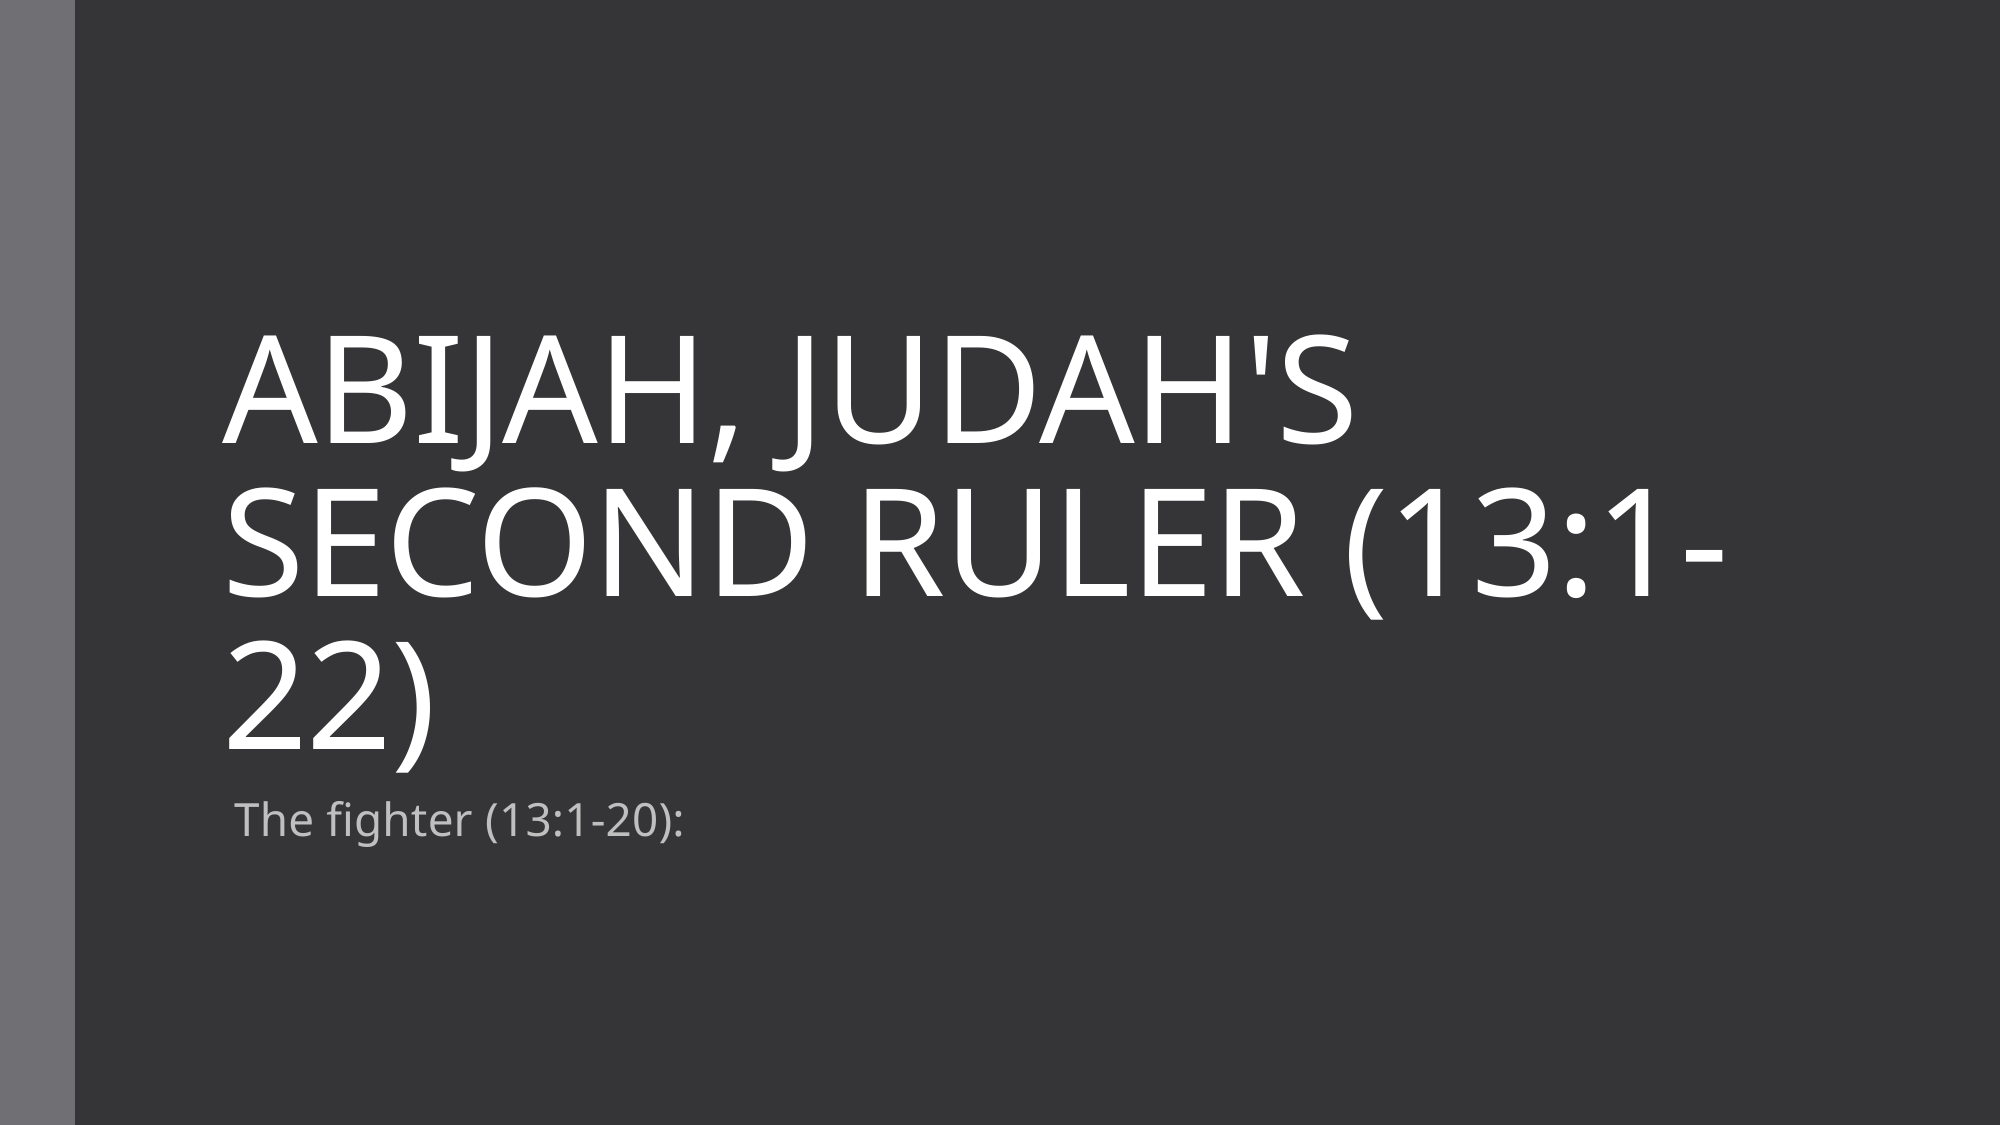

# ABIJAH, JUDAH'S SECOND RULER (13:1-22)
 The fighter (13:1-20):